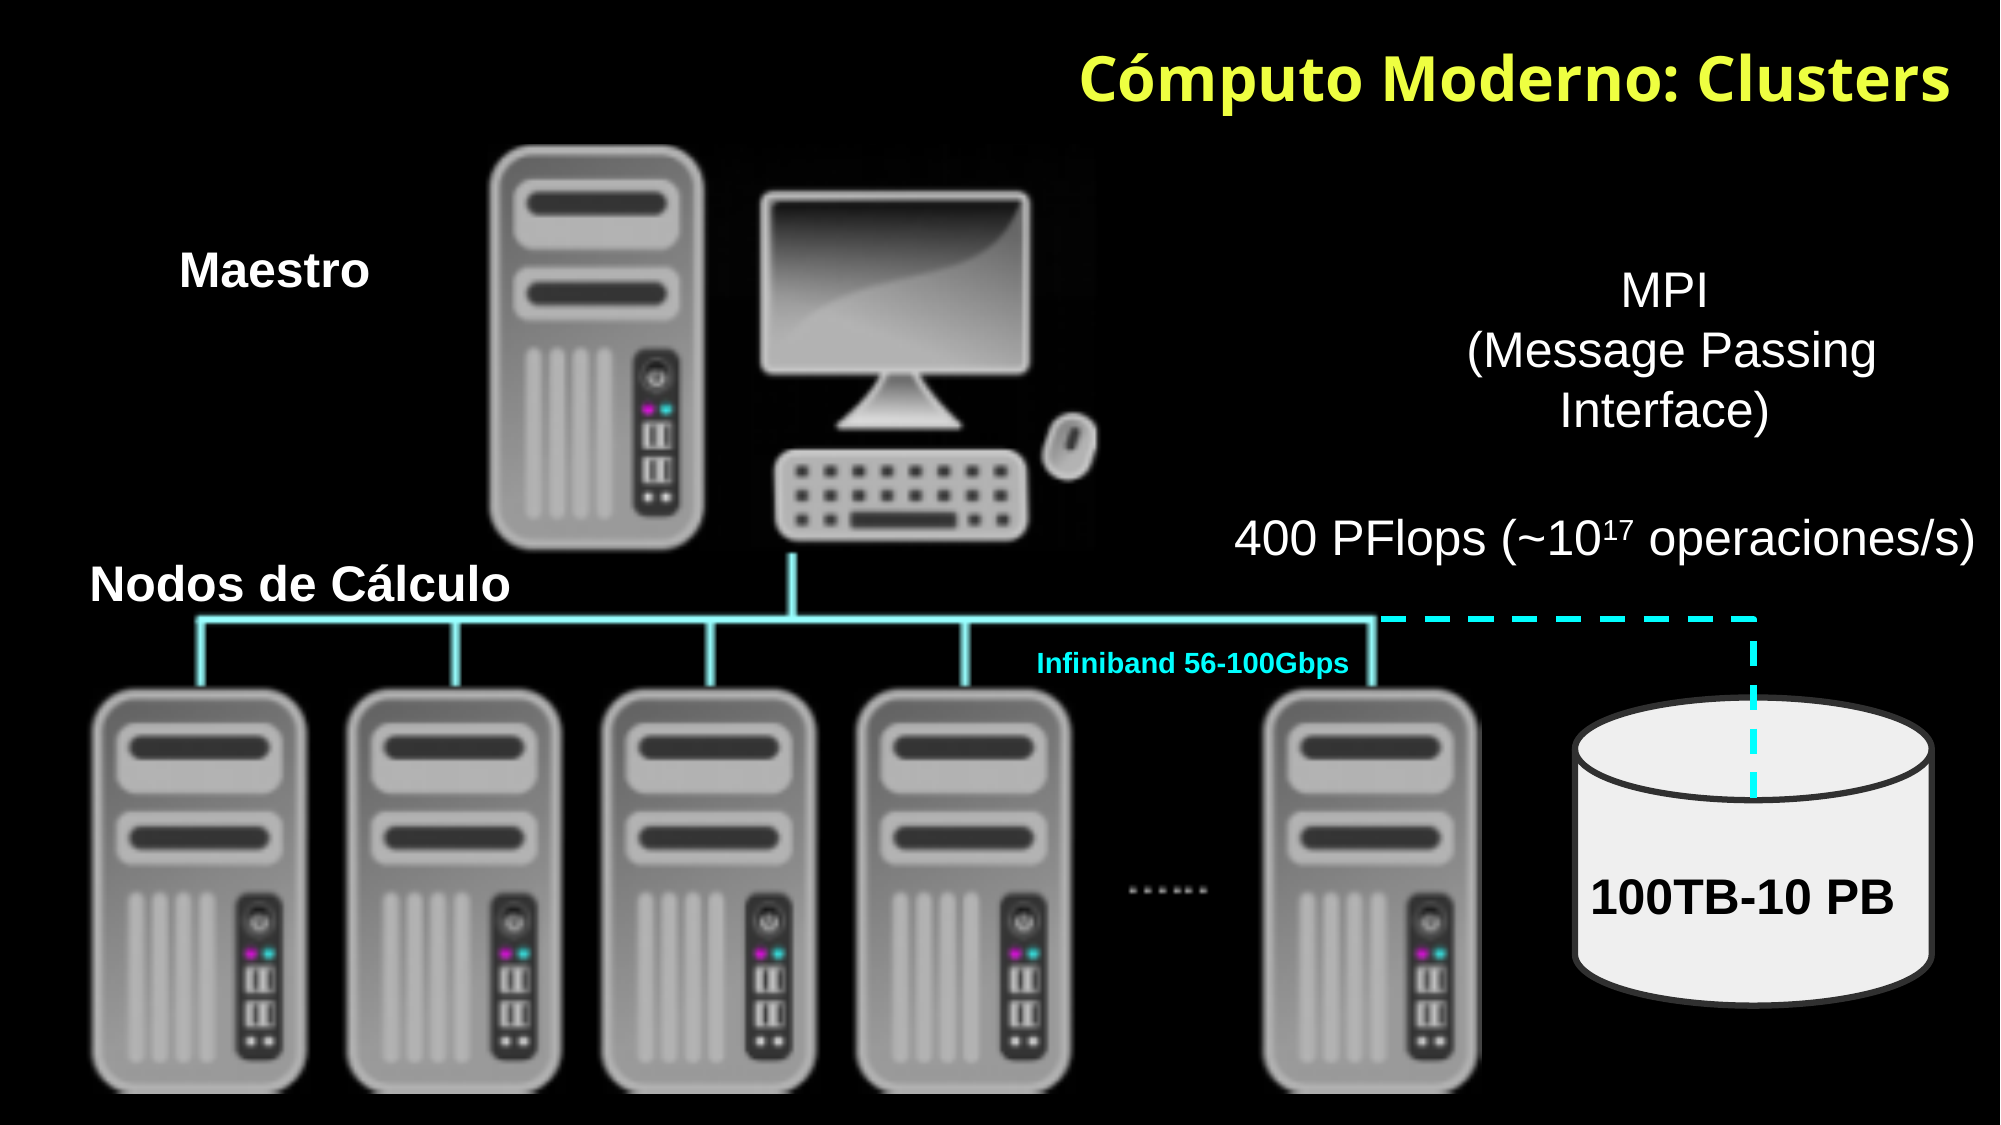

Cómputo Moderno: Clusters
#
Maestro
MPI
 (Message Passing Interface)
400 PFlops (~1017 operaciones/s)
Nodos de Cálculo
Infiniband 56-100Gbps
100TB-10 PB